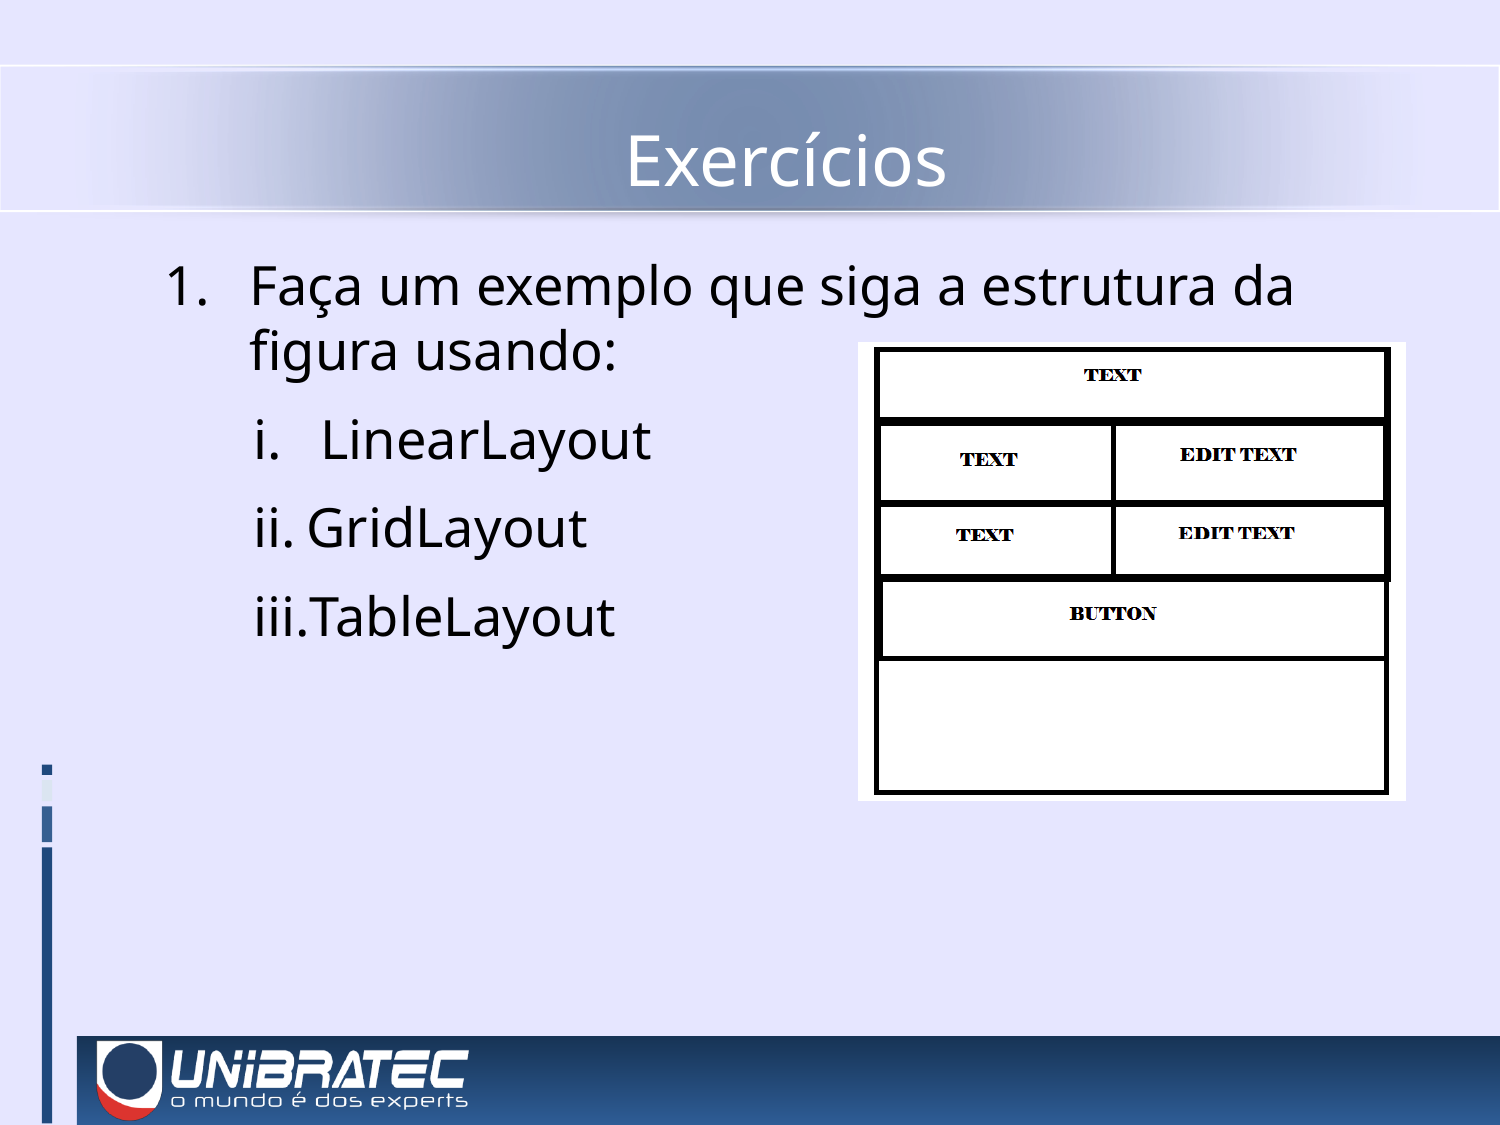

# Exercícios
Faça um exemplo que siga a estrutura da figura usando:
 LinearLayout
GridLayout
TableLayout